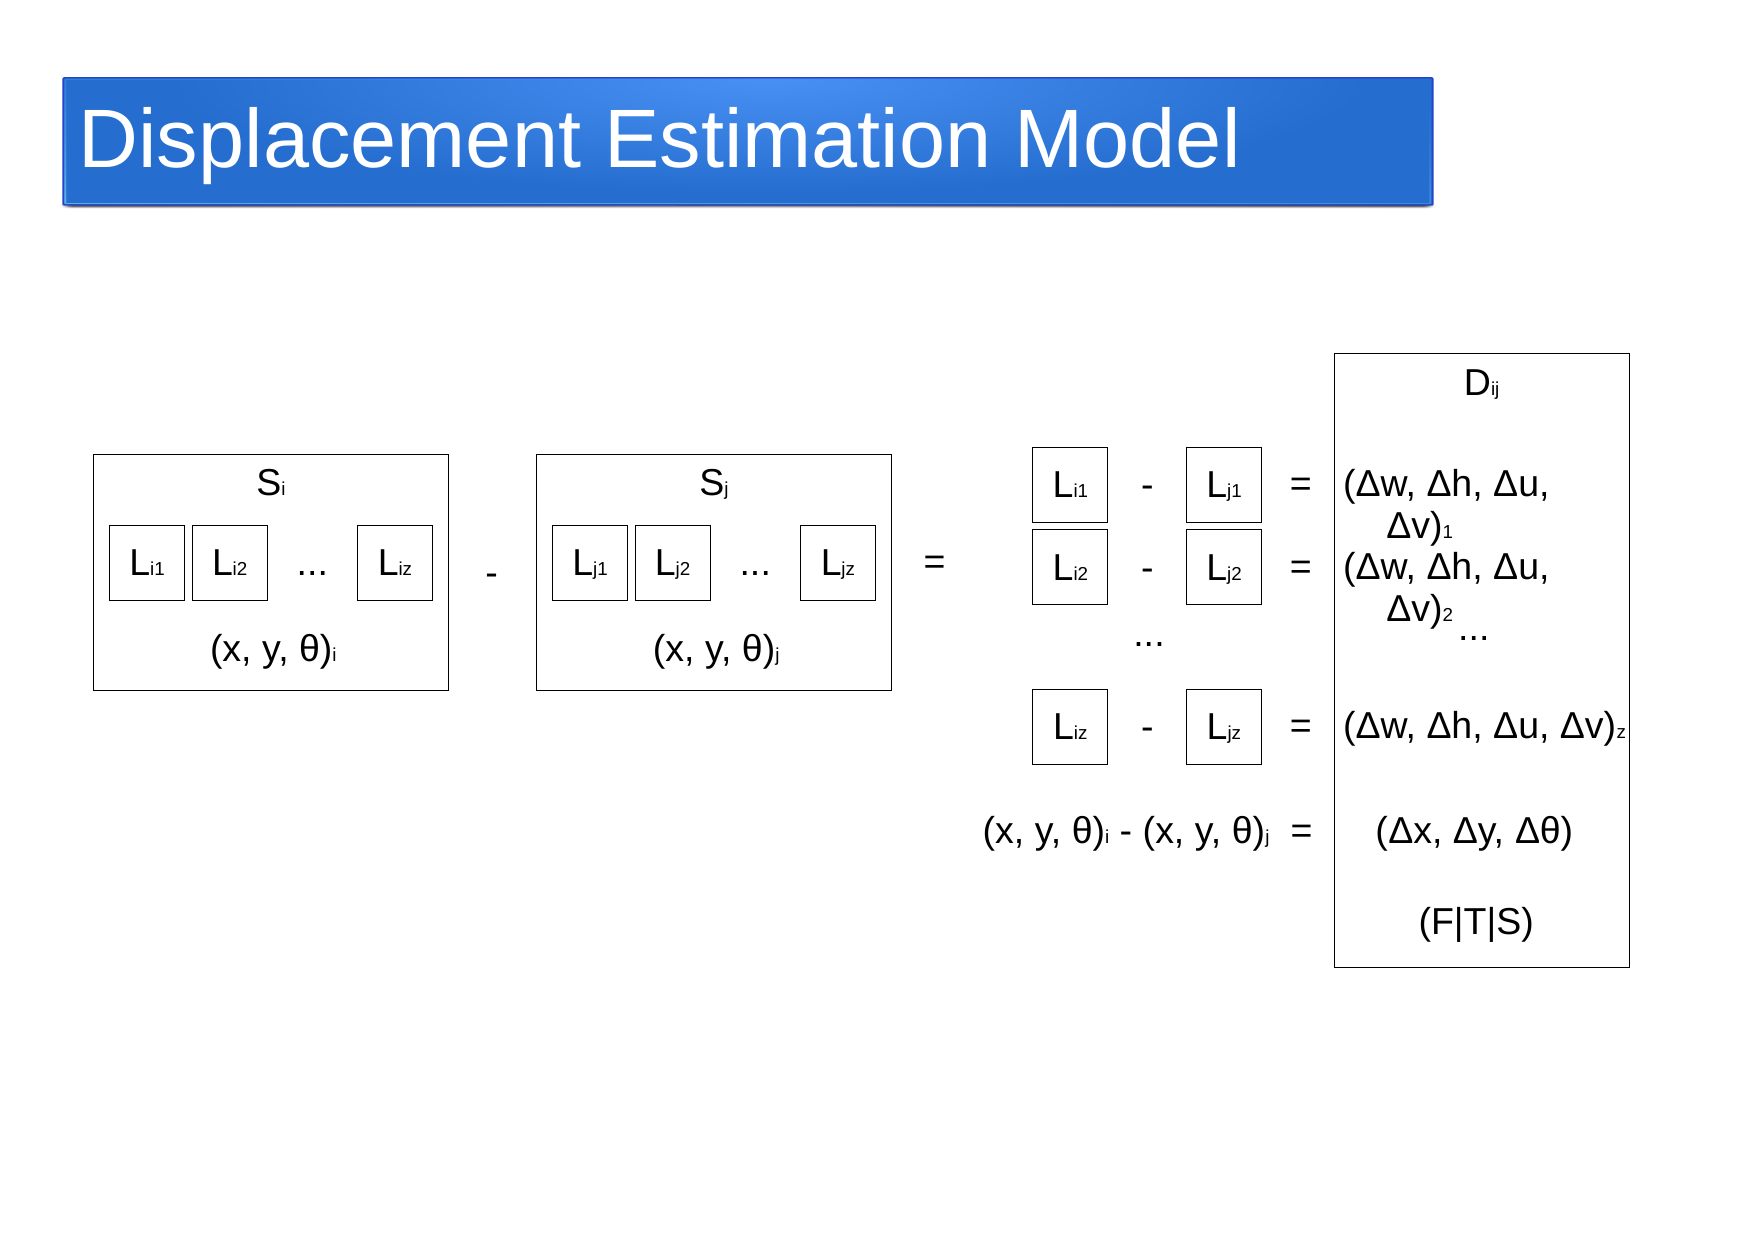

# Displacement Estimation Model
Dij
Li1
-
Lj1
=
Li2
-
Lj2
...
Liz
-
Ljz
Si
Li1
Li2
...
Liz
(x, y, θ)i
Sj
Lj1
Lj2
...
Ljz
(x, y, θ)j
= (Δw, Δh, Δu, Δv)1
= (Δw, Δh, Δu, Δv)2
...
= (Δw, Δh, Δu, Δv)z
-
(x, y, θ)i - (x, y, θ)j = (Δx, Δy, Δθ)
 (F|T|S)